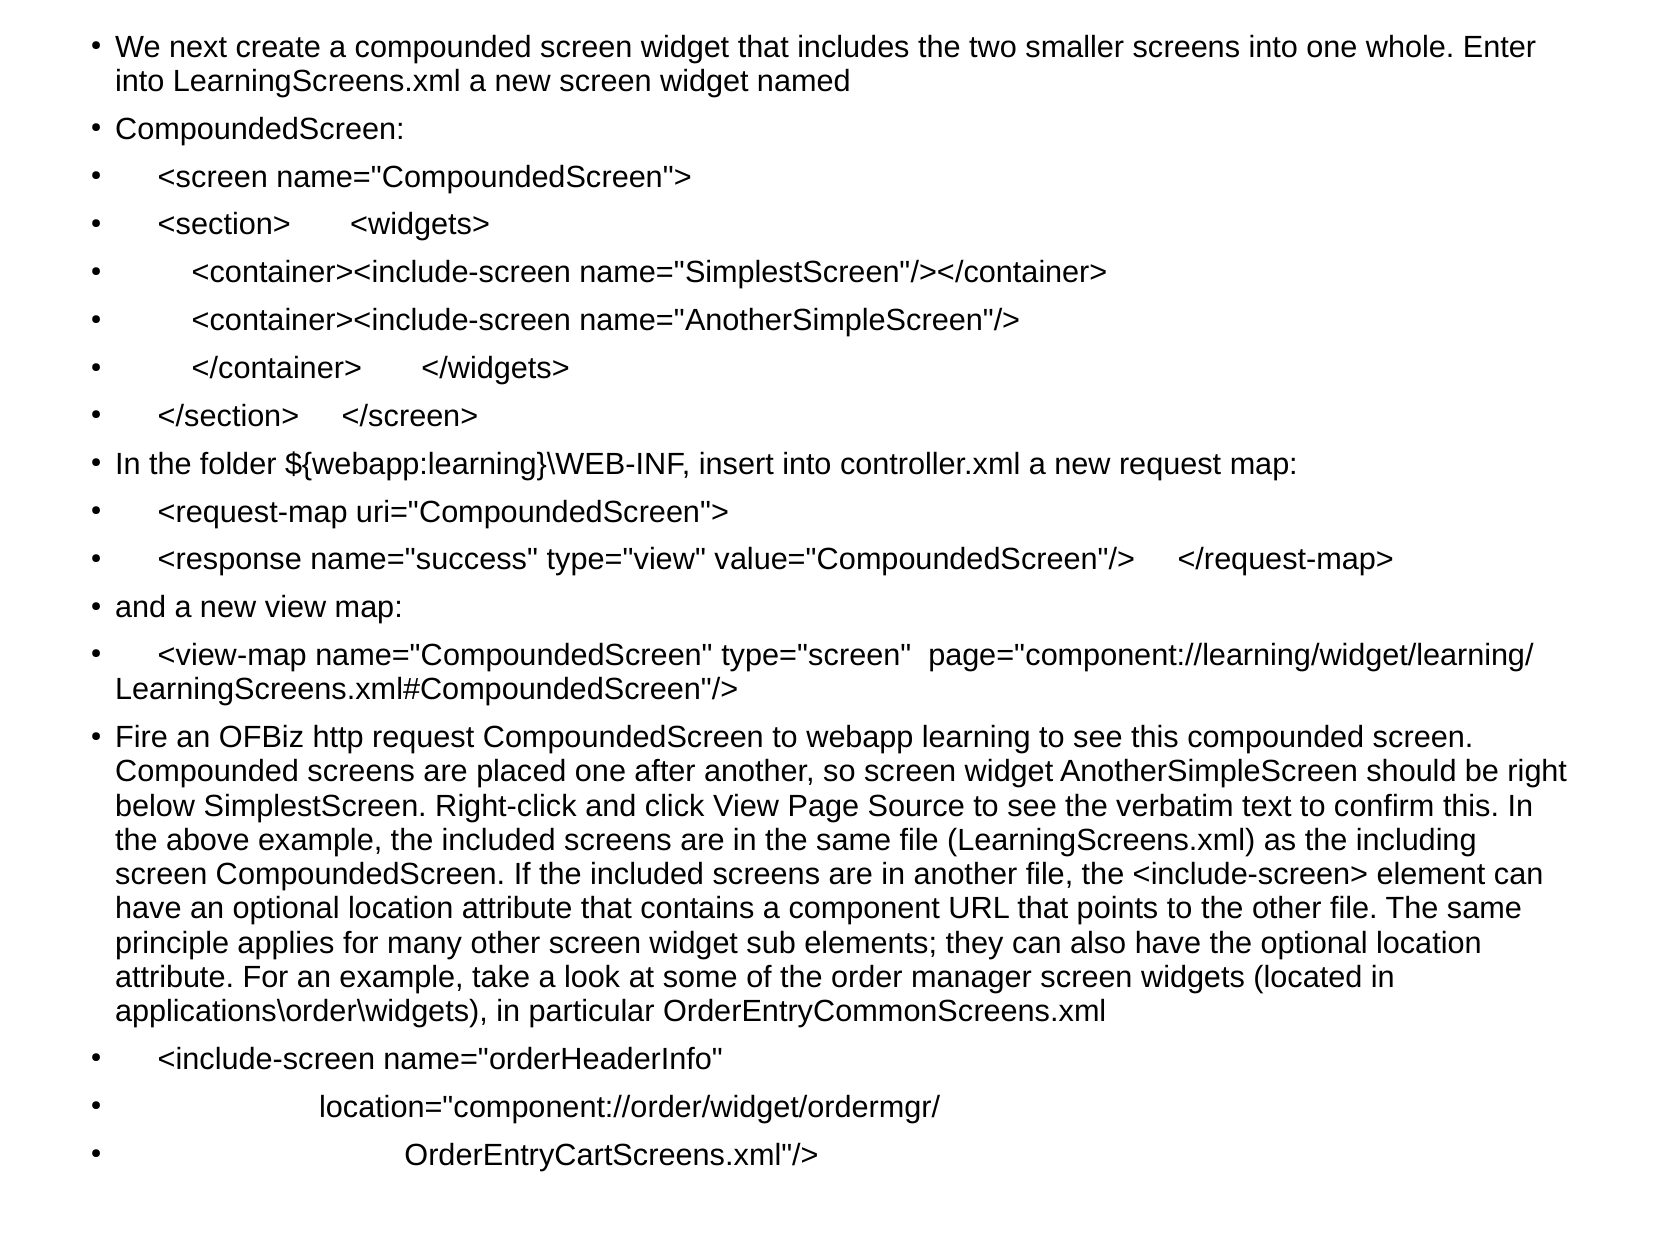

# We next create a compounded screen widget that includes the two smaller screens into one whole. Enter into LearningScreens.xml a new screen widget named
CompoundedScreen:
 <screen name="CompoundedScreen">
 <section> <widgets>
 <container><include-screen name="SimplestScreen"/></container>
 <container><include-screen name="AnotherSimpleScreen"/>
 </container> </widgets>
 </section> </screen>
In the folder ${webapp:learning}\WEB-INF, insert into controller.xml a new request map:
 <request-map uri="CompoundedScreen">
 <response name="success" type="view" value="CompoundedScreen"/> </request-map>
and a new view map:
 <view-map name="CompoundedScreen" type="screen" page="component://learning/widget/learning/ LearningScreens.xml#CompoundedScreen"/>
Fire an OFBiz http request CompoundedScreen to webapp learning to see this compounded screen. Compounded screens are placed one after another, so screen widget AnotherSimpleScreen should be right below SimplestScreen. Right-click and click View Page Source to see the verbatim text to confirm this. In the above example, the included screens are in the same file (LearningScreens.xml) as the including screen CompoundedScreen. If the included screens are in another file, the <include-screen> element can have an optional location attribute that contains a component URL that points to the other file. The same principle applies for many other screen widget sub elements; they can also have the optional location attribute. For an example, take a look at some of the order manager screen widgets (located in applications\order\widgets), in particular OrderEntryCommonScreens.xml
 <include-screen name="orderHeaderInfo"
 location="component://order/widget/ordermgr/
 OrderEntryCartScreens.xml"/>